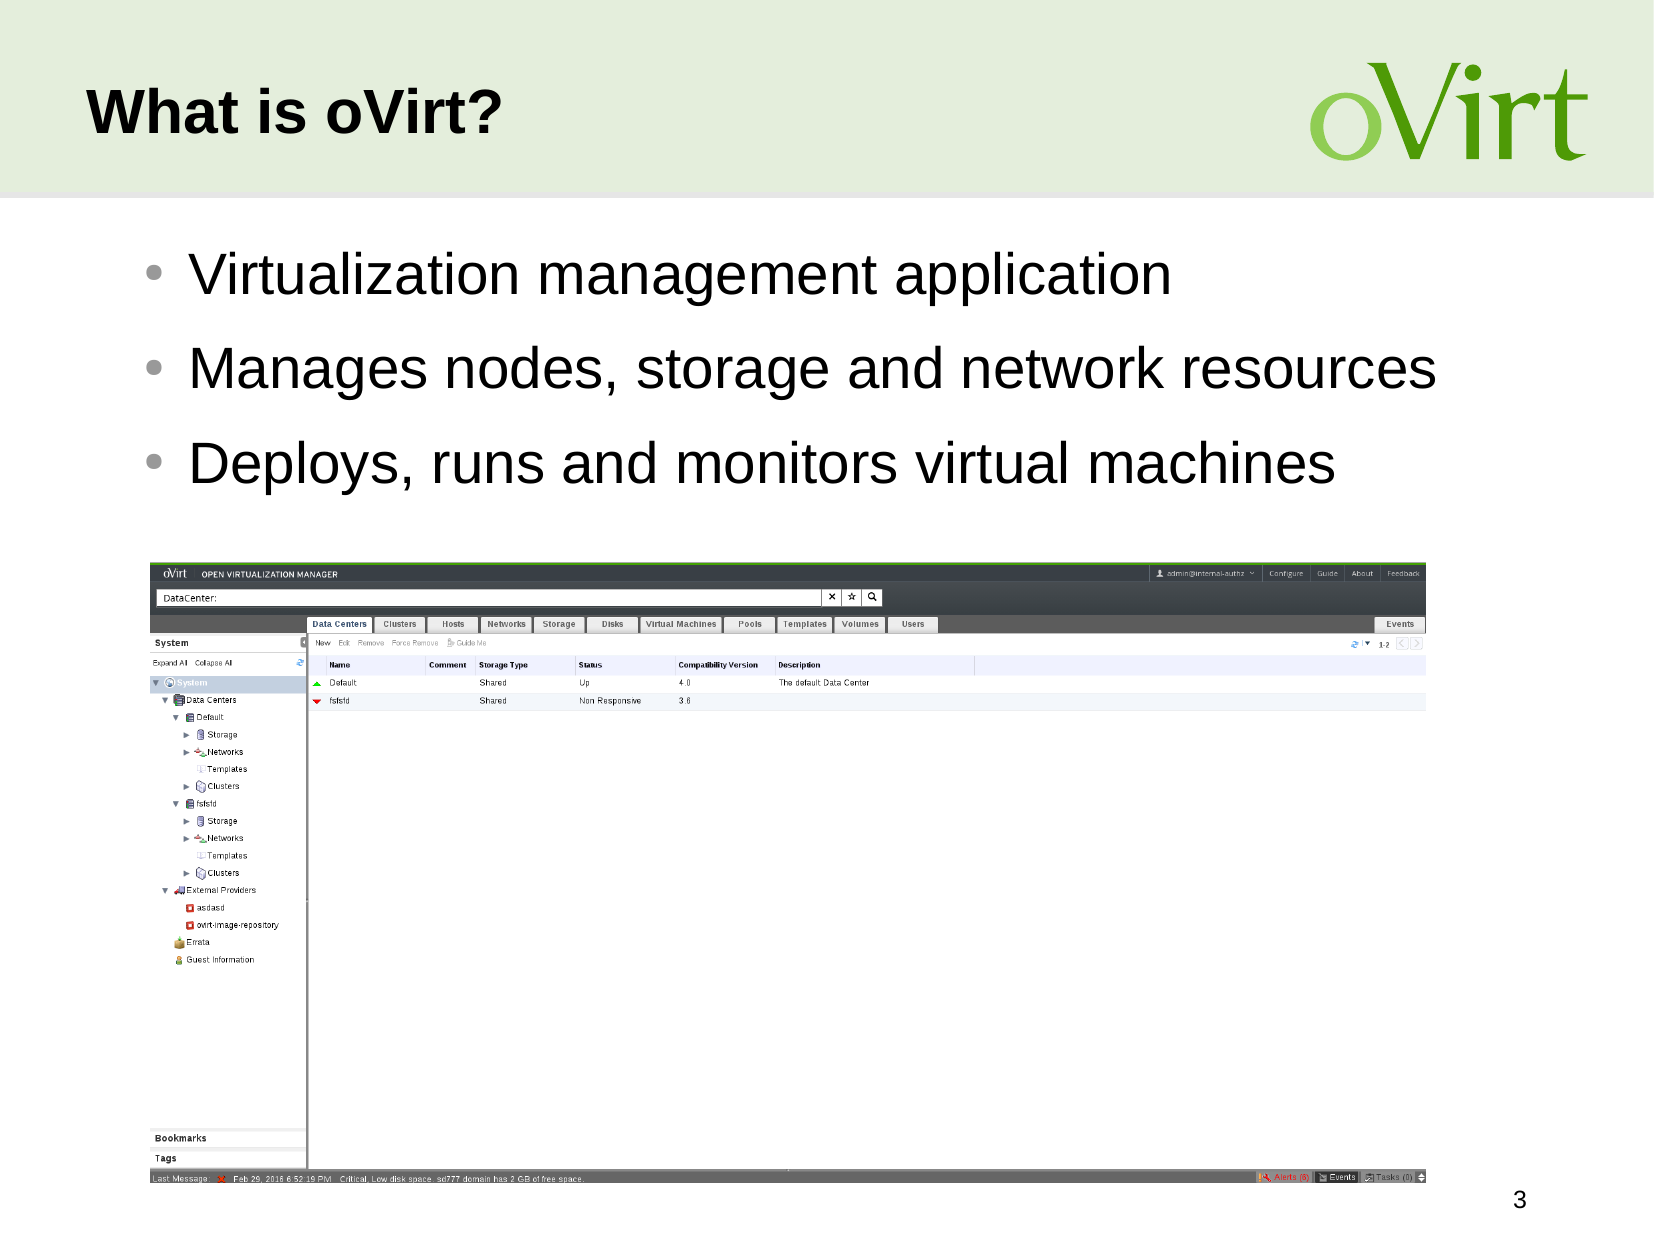

# What is oVirt?
Virtualization management application
Manages nodes, storage and network resources
Deploys, runs and monitors virtual machines